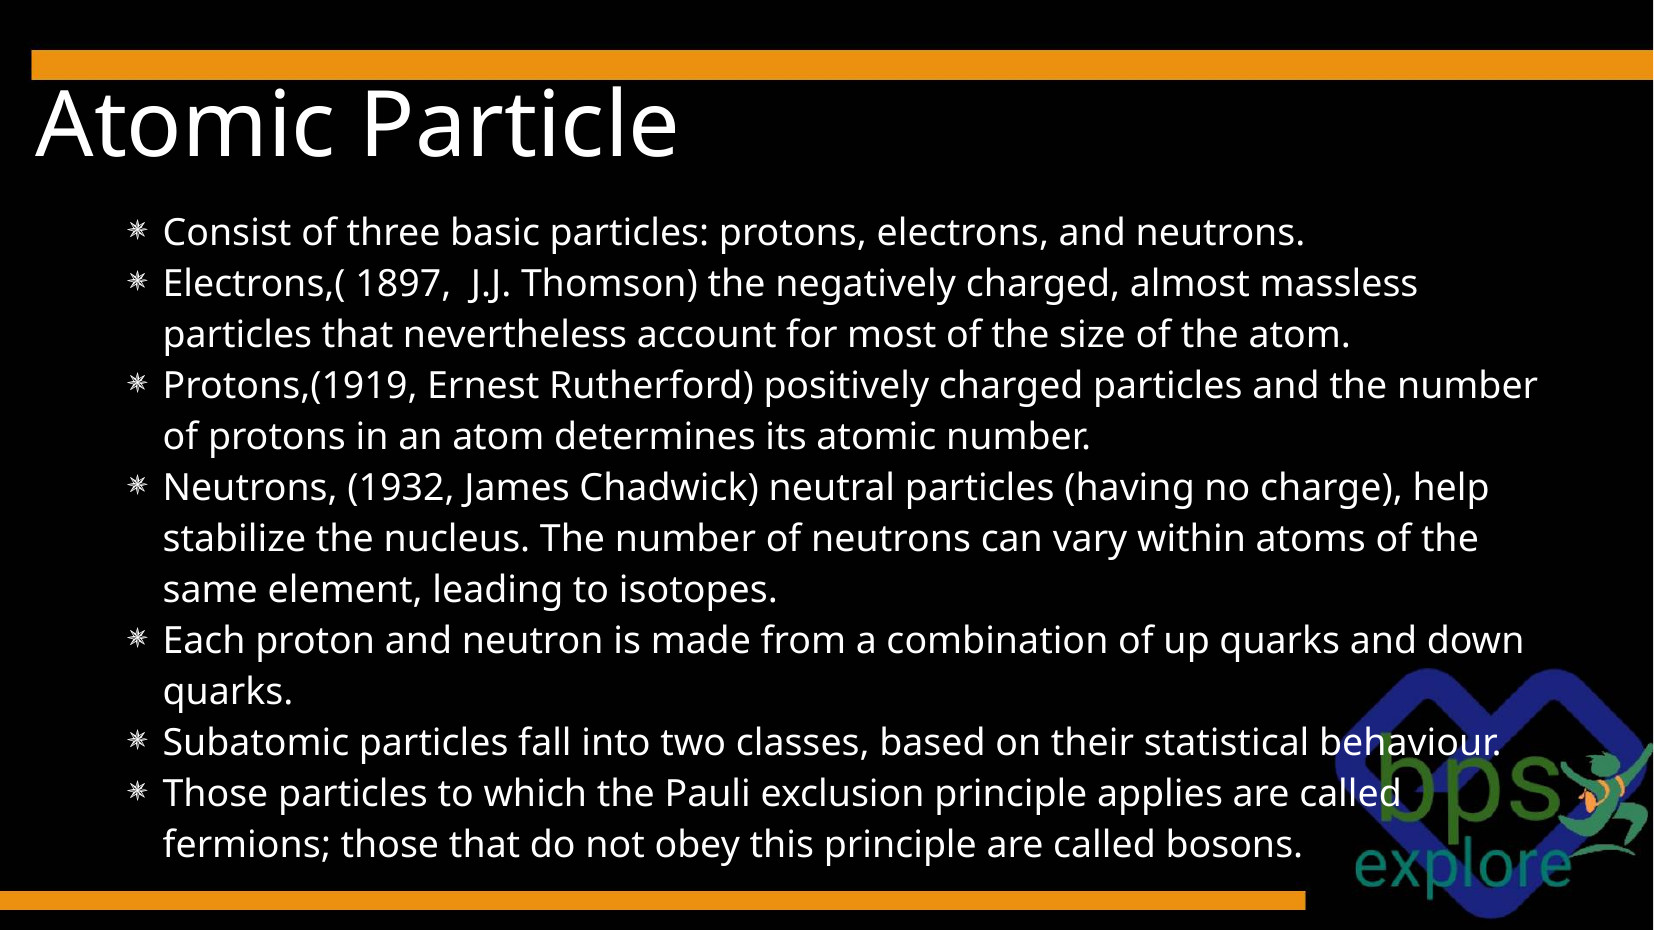

# Atomic Particle
Consist of three basic particles: protons, electrons, and neutrons.
Electrons,( 1897, J.J. Thomson) the negatively charged, almost massless particles that nevertheless account for most of the size of the atom.
Protons,(1919, Ernest Rutherford) positively charged particles and the number of protons in an atom determines its atomic number.
Neutrons, (1932, James Chadwick) neutral particles (having no charge), help stabilize the nucleus. The number of neutrons can vary within atoms of the same element, leading to isotopes.
Each proton and neutron is made from a combination of up quarks and down quarks.
Subatomic particles fall into two classes, based on their statistical behaviour.
Those particles to which the Pauli exclusion principle applies are called fermions; those that do not obey this principle are called bosons.